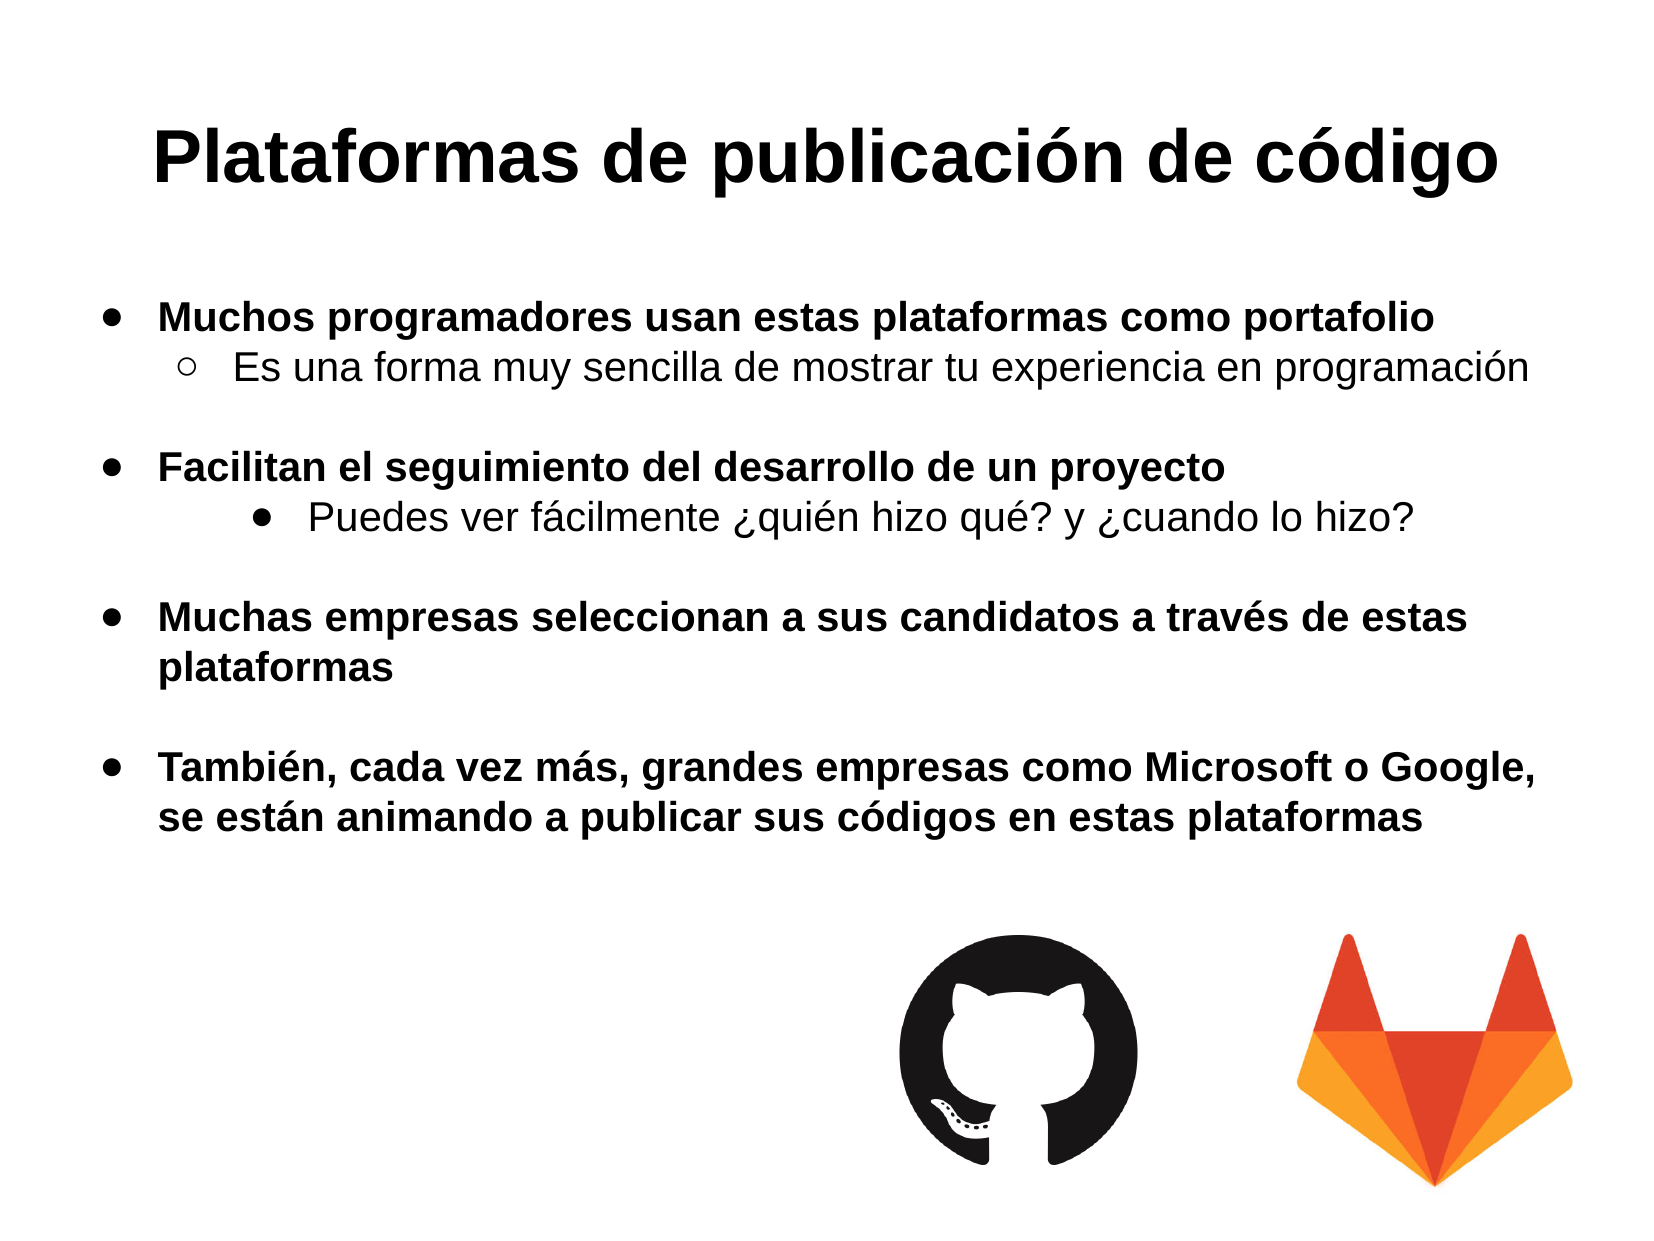

Plataformas de publicación de código
Muchos programadores usan estas plataformas como portafolio
Es una forma muy sencilla de mostrar tu experiencia en programación
Facilitan el seguimiento del desarrollo de un proyecto
Puedes ver fácilmente ¿quién hizo qué? y ¿cuando lo hizo?
Muchas empresas seleccionan a sus candidatos a través de estas plataformas
También, cada vez más, grandes empresas como Microsoft o Google, se están animando a publicar sus códigos en estas plataformas